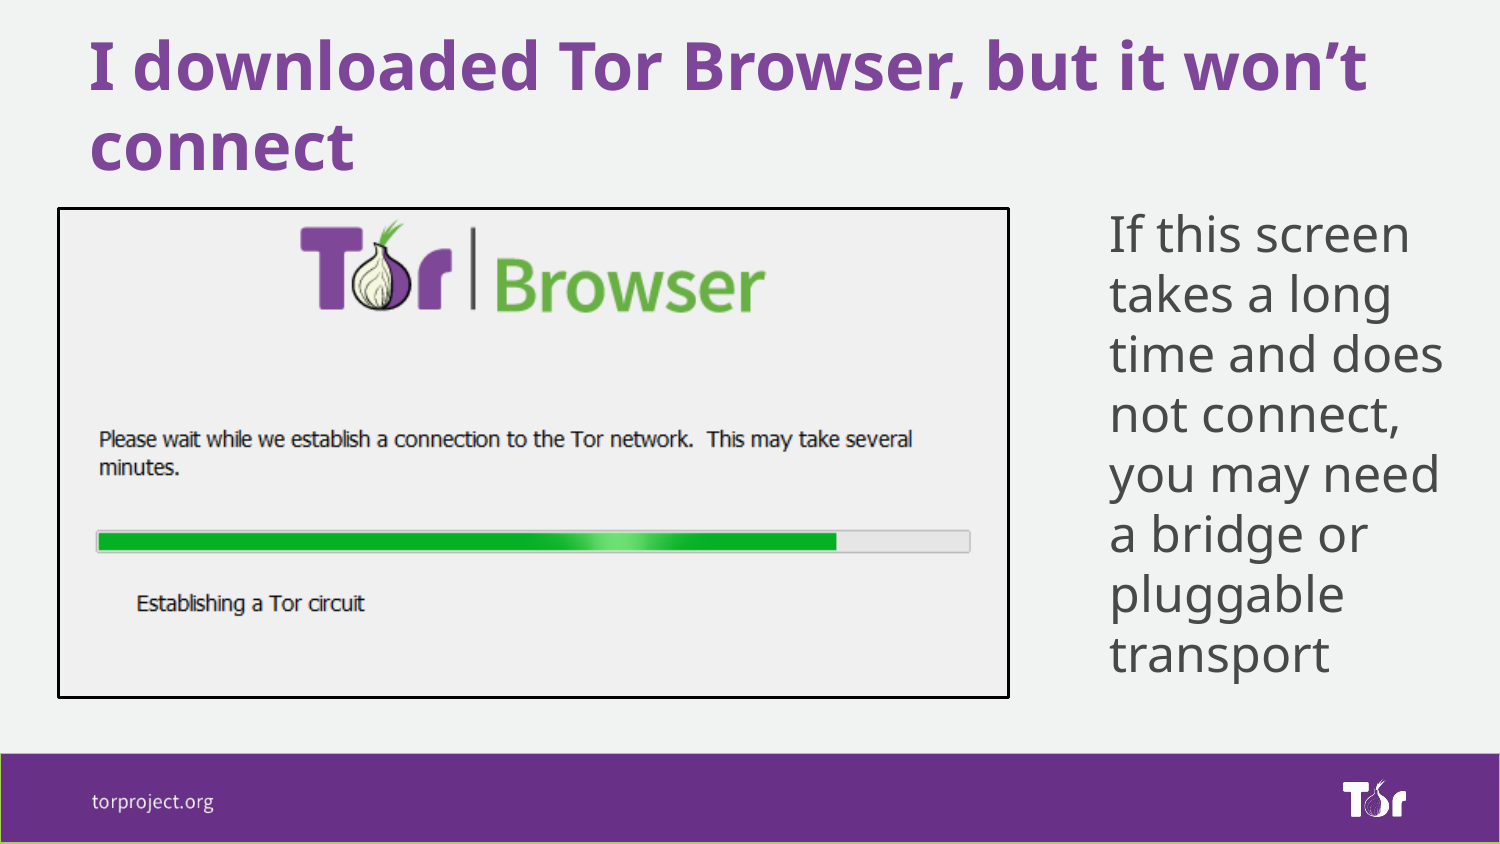

I downloaded Tor Browser, but it won’t connect
If this screen takes a long time and does not connect, you may need a bridge or pluggable transport